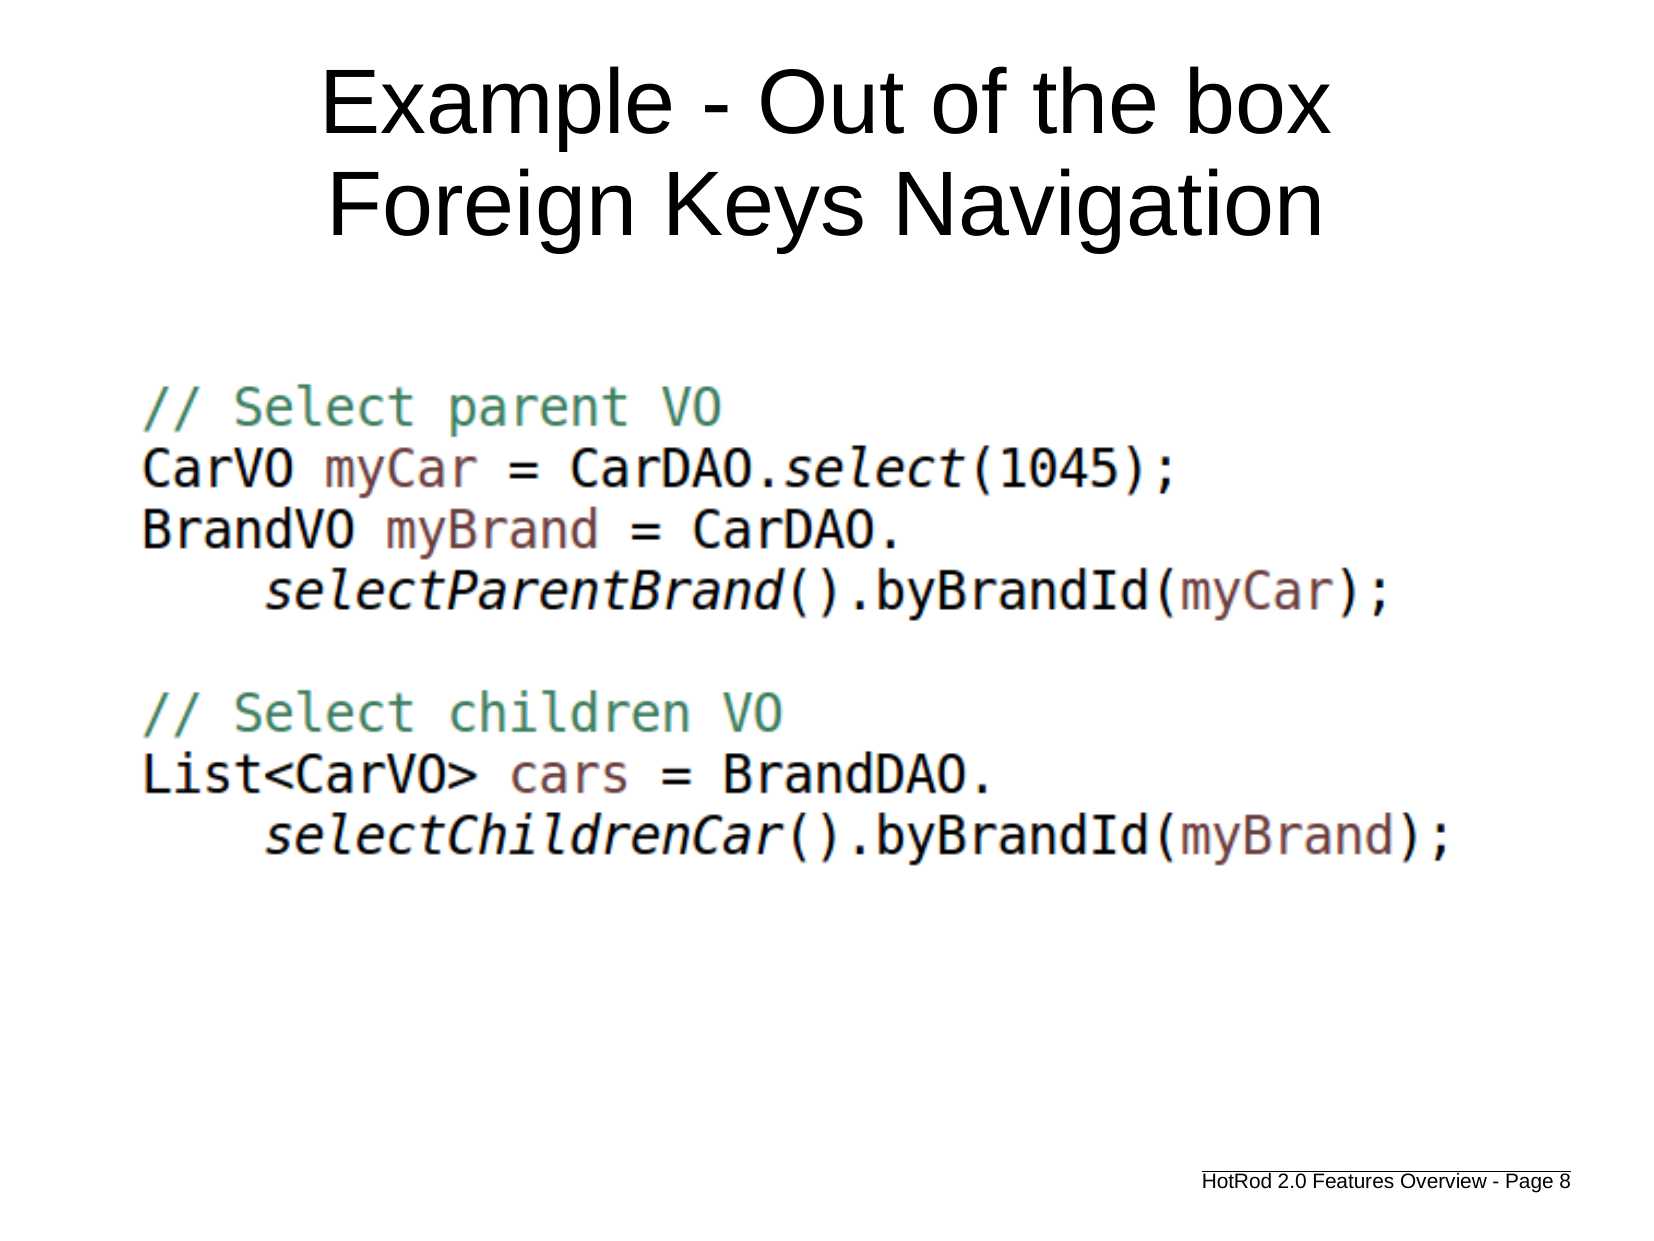

# Example - Out of the box Foreign Keys Navigation
8